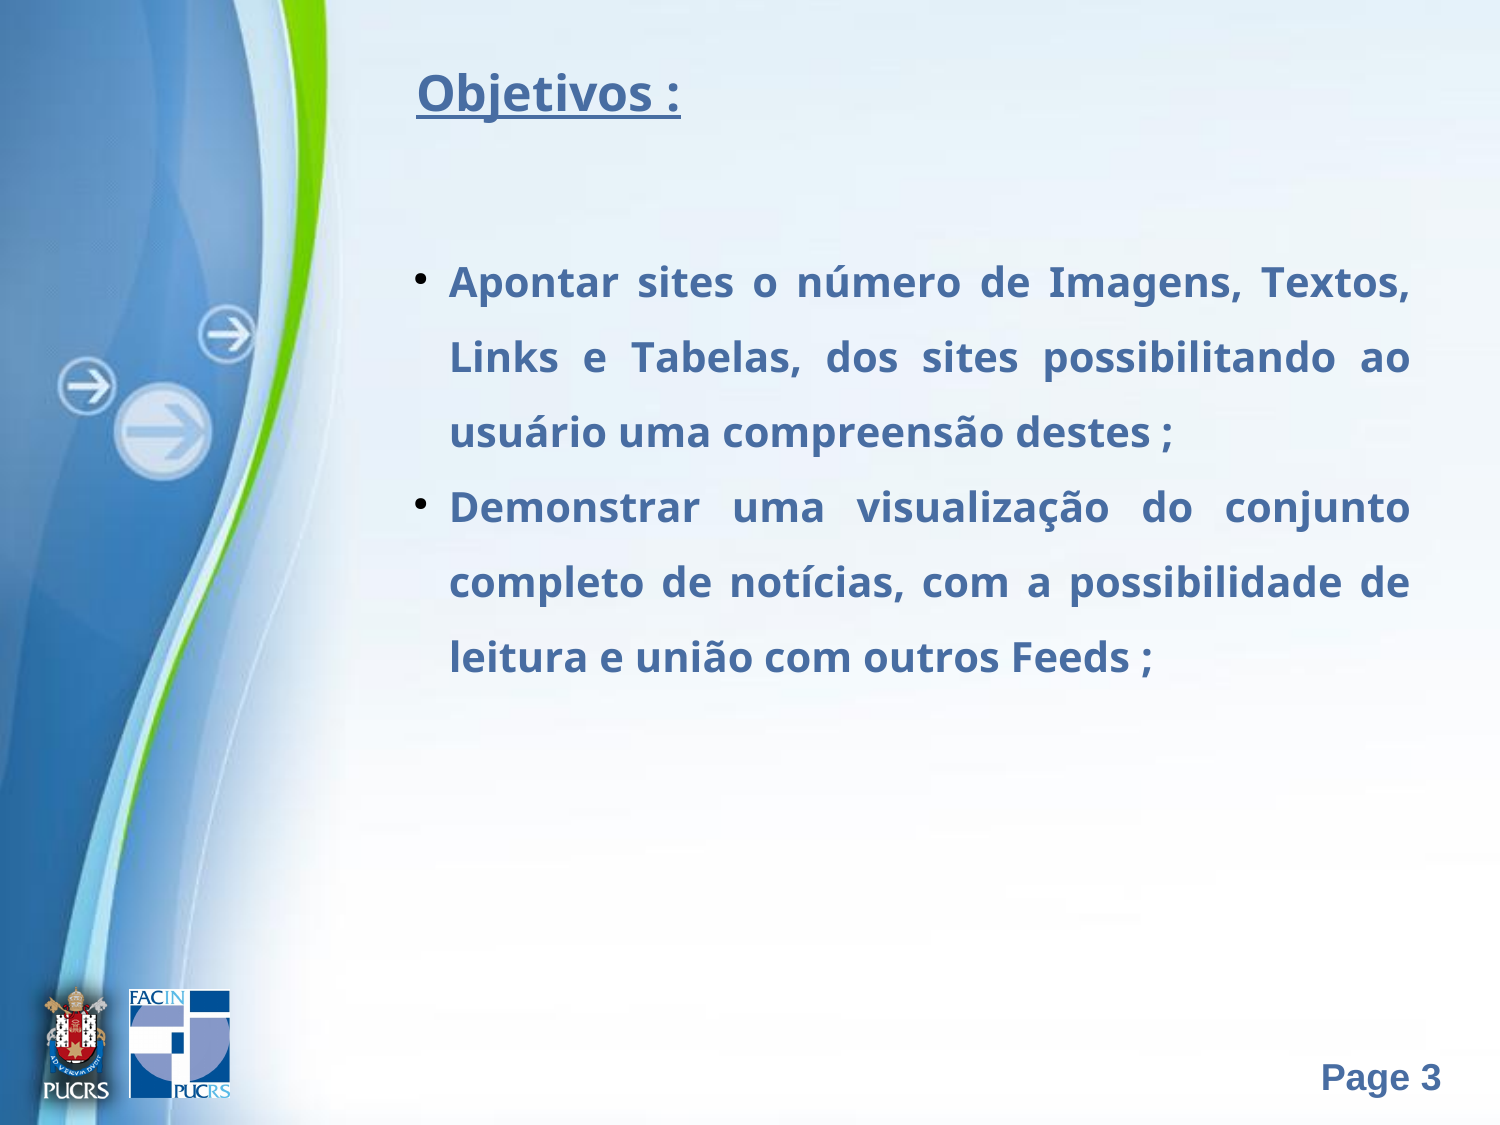

Objetivos :
Apontar sites o número de Imagens, Textos, Links e Tabelas, dos sites possibilitando ao usuário uma compreensão destes ;
Demonstrar uma visualização do conjunto completo de notícias, com a possibilidade de leitura e união com outros Feeds ;